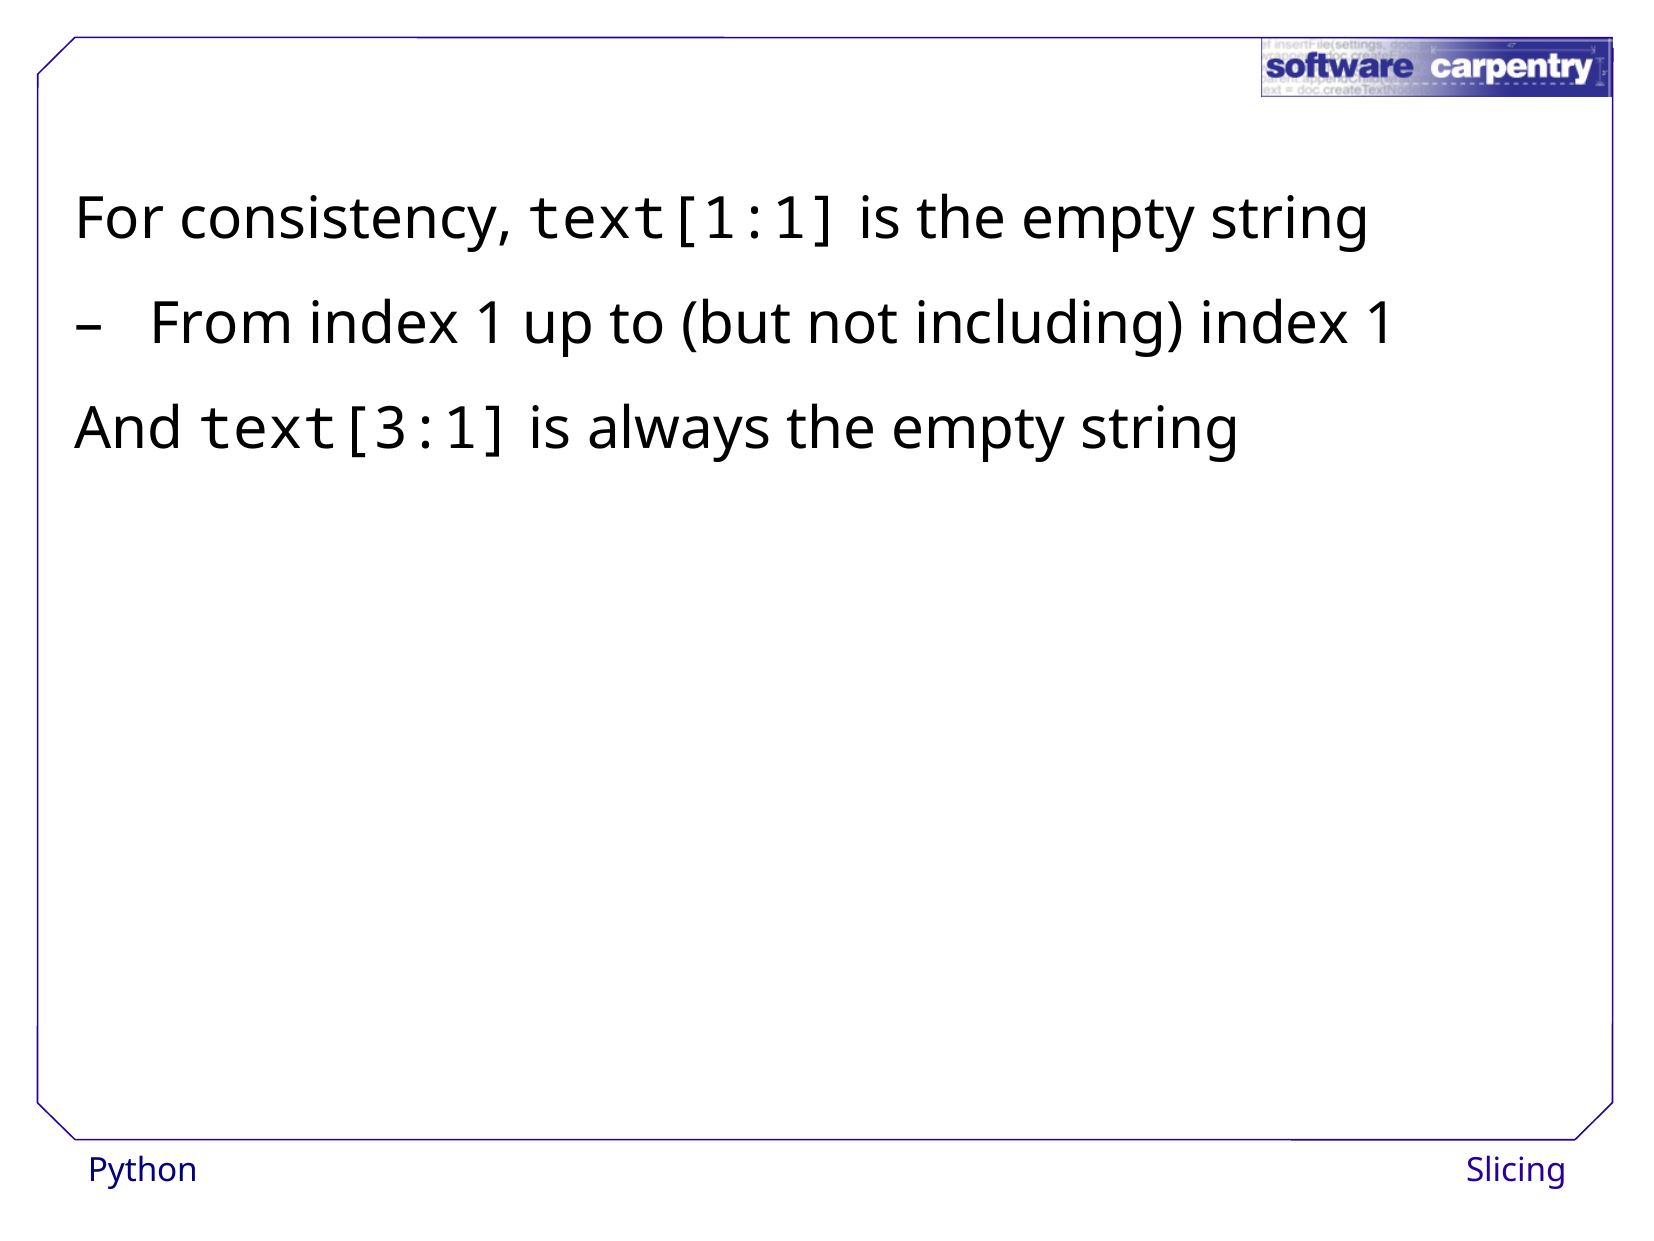

For consistency, text[1:1] is the empty string
–	From index 1 up to (but not including) index 1
And text[3:1] is always the empty string